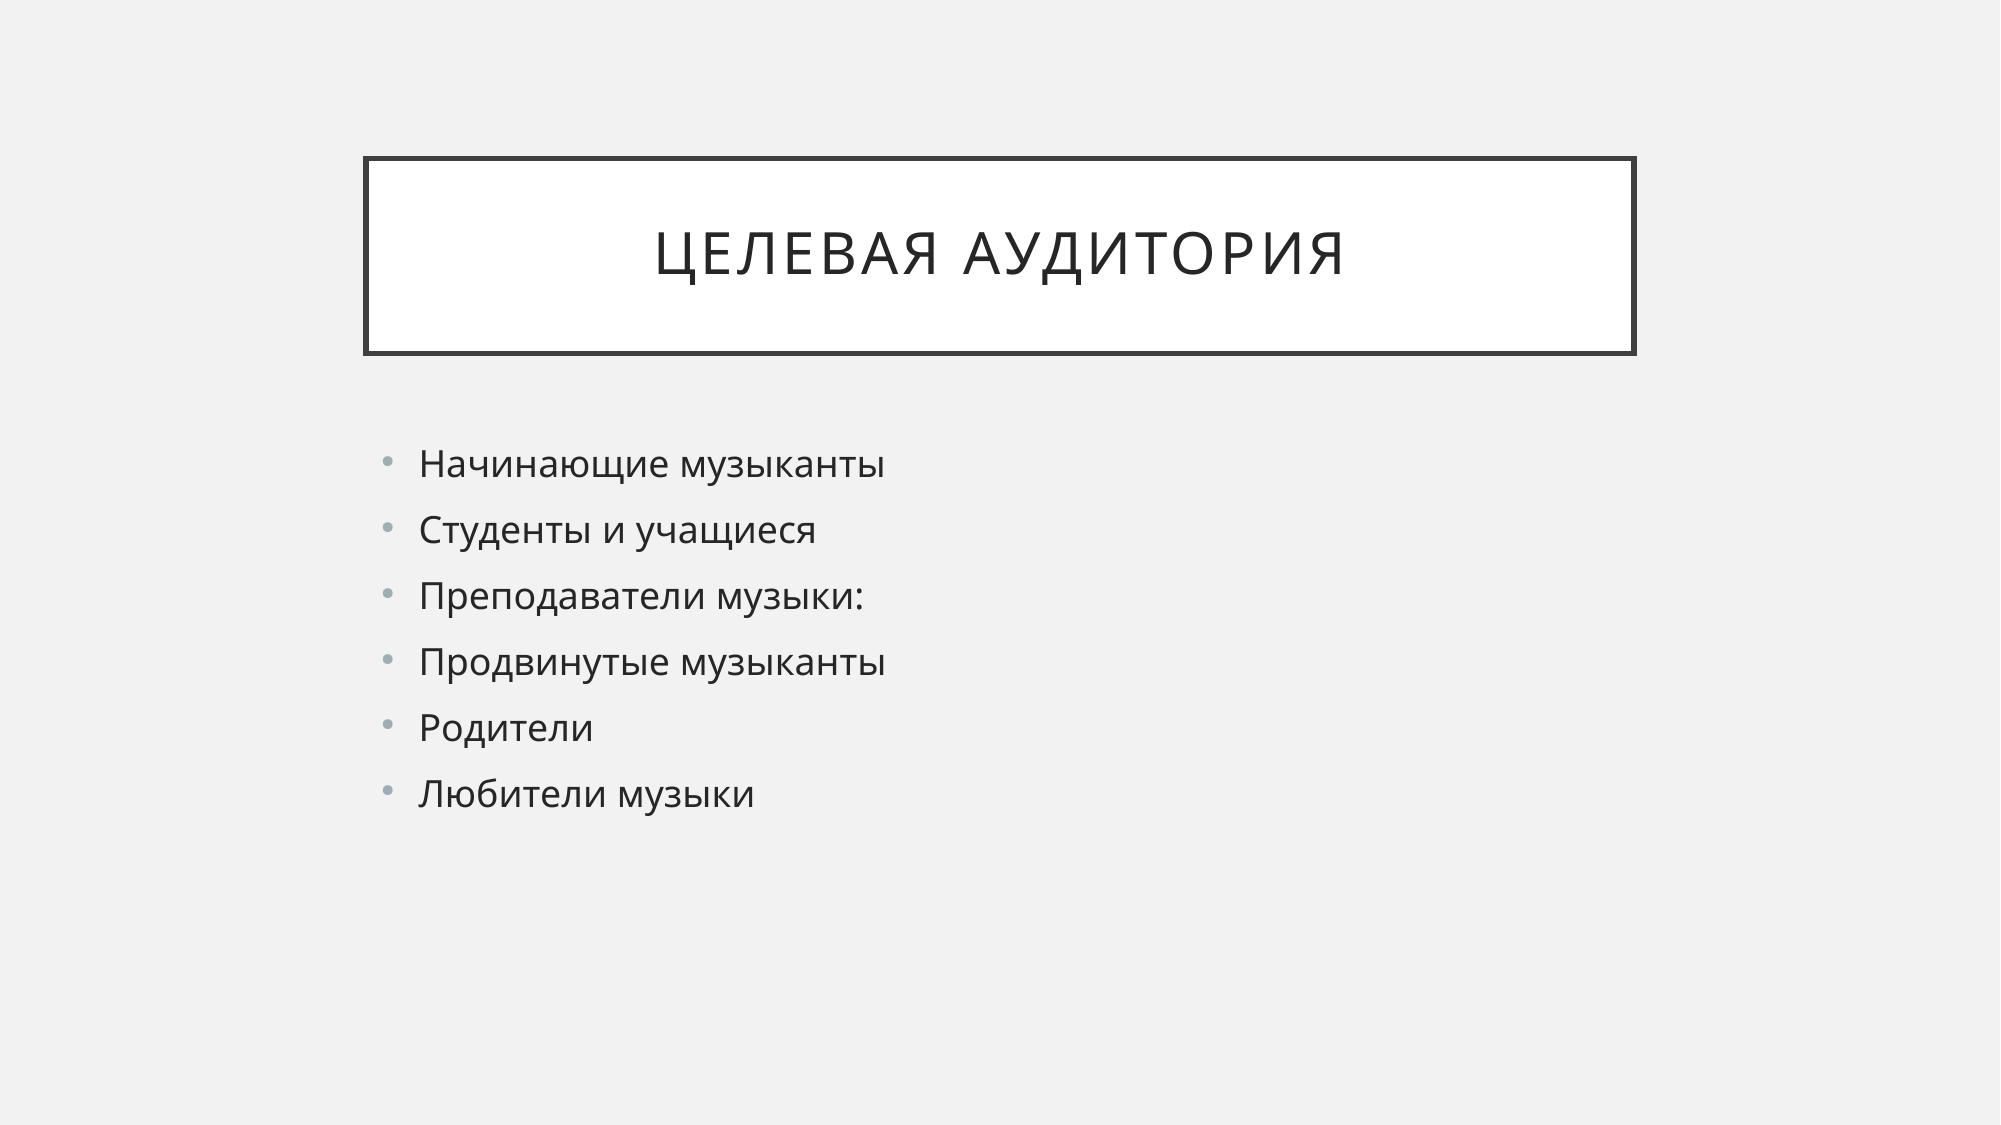

# Целевая аудитория
Начинающие музыканты
Студенты и учащиеся
Преподаватели музыки:
Продвинутые музыканты
Родители
Любители музыки